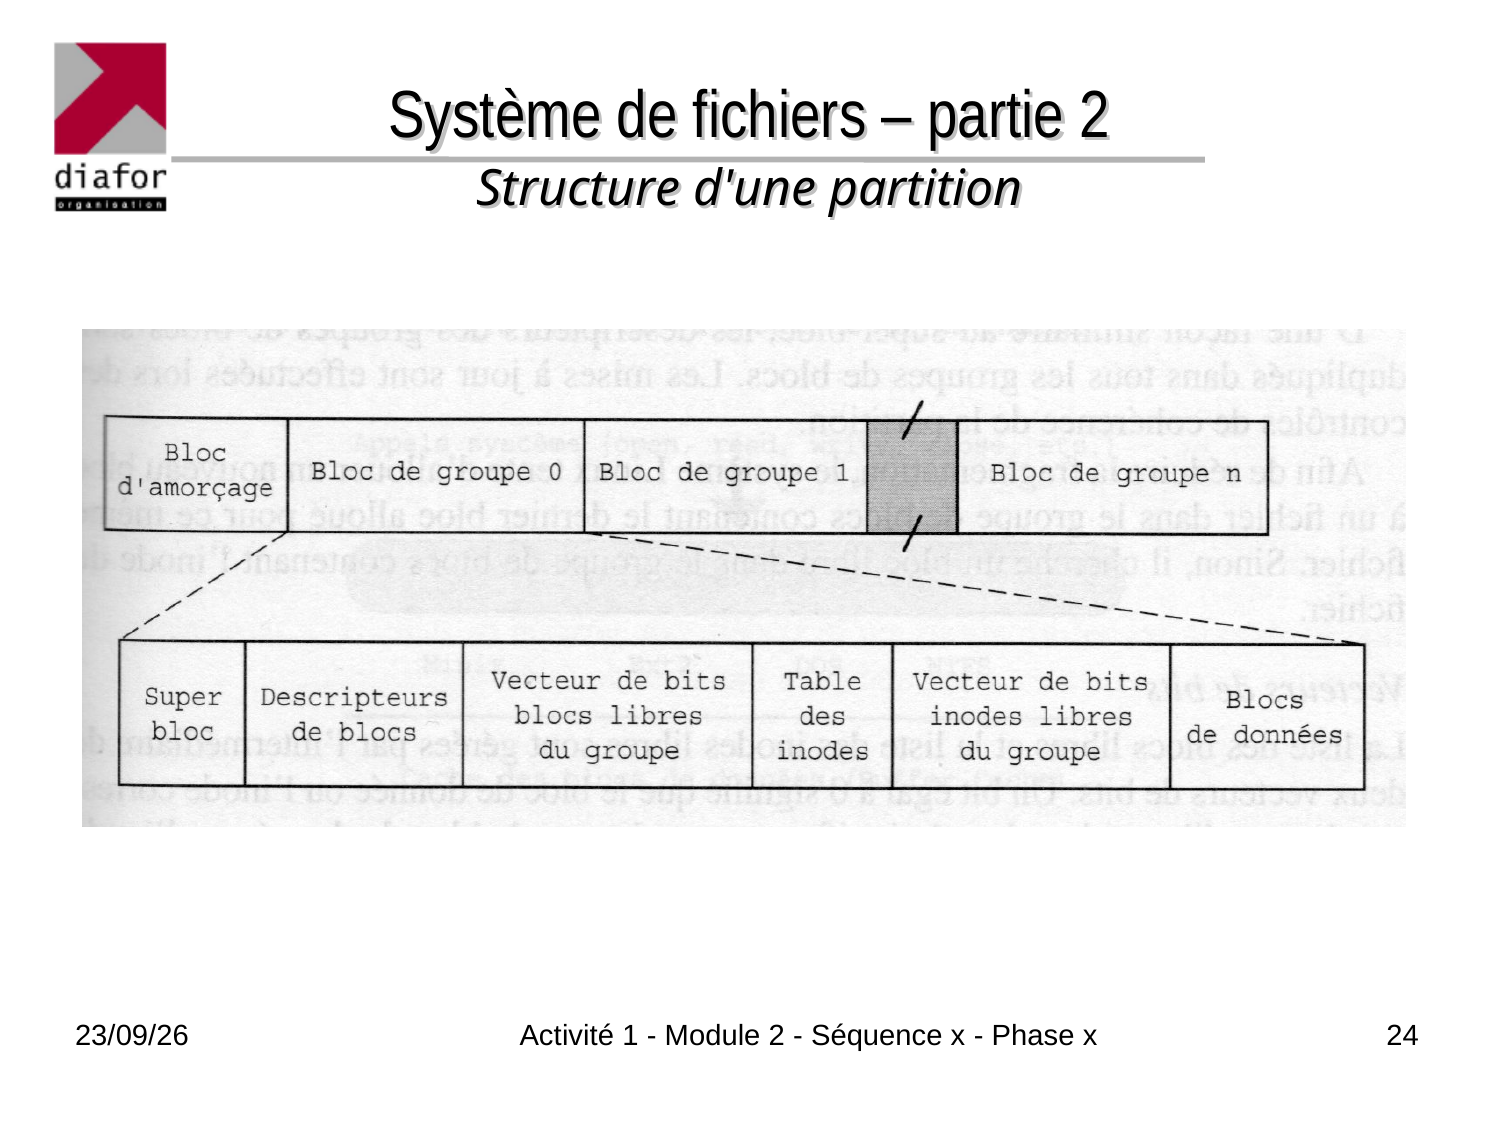

# Système de fichiers – partie 2 Structure d'une partition
Activité 1 - Module 2 - Séquence x - Phase x
24